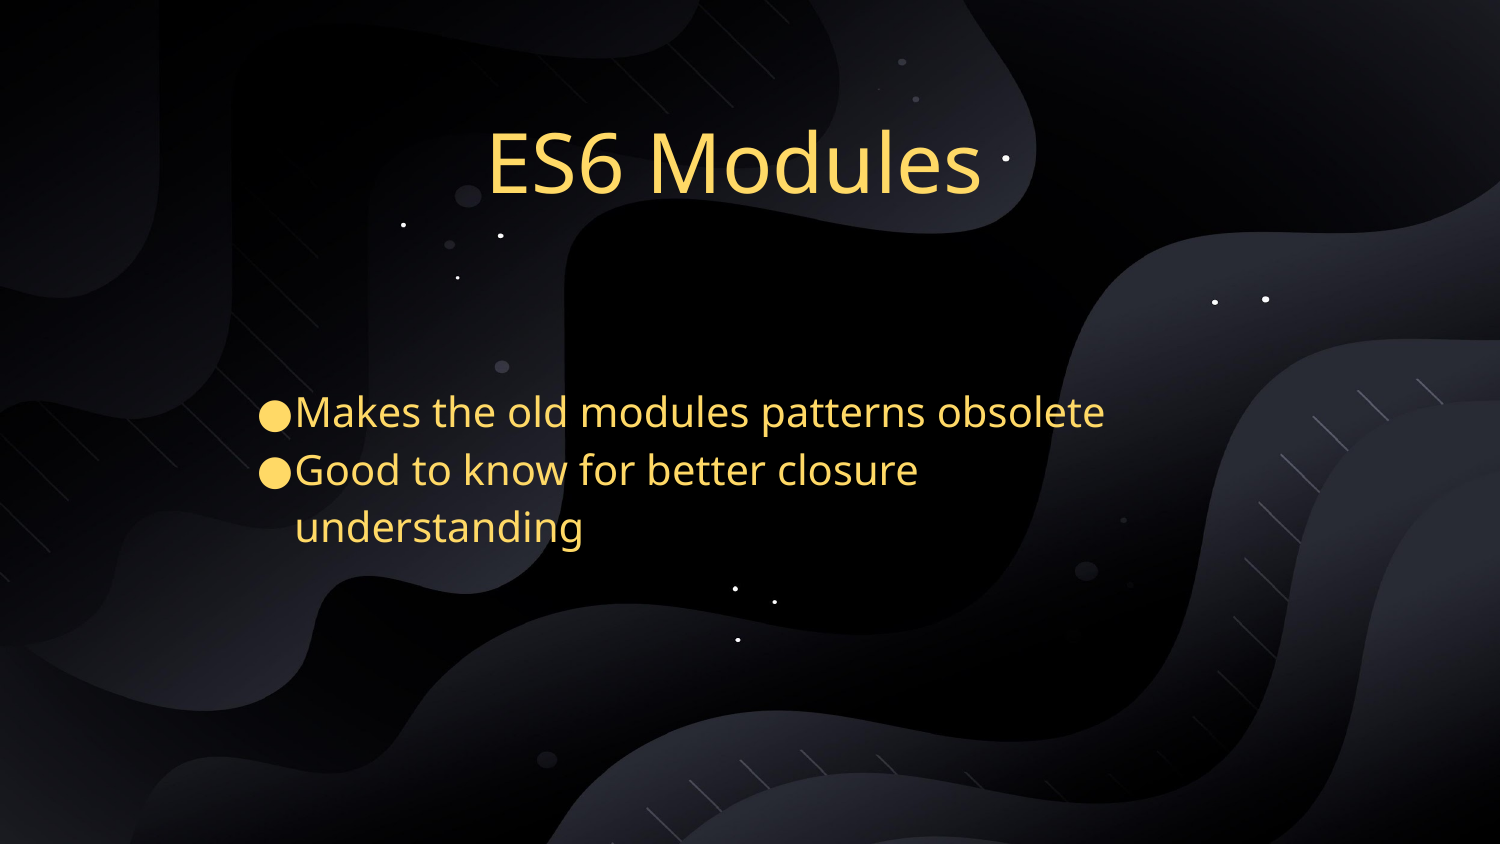

# ES6 Modules
Makes the old modules patterns obsolete
Good to know for better closure understanding